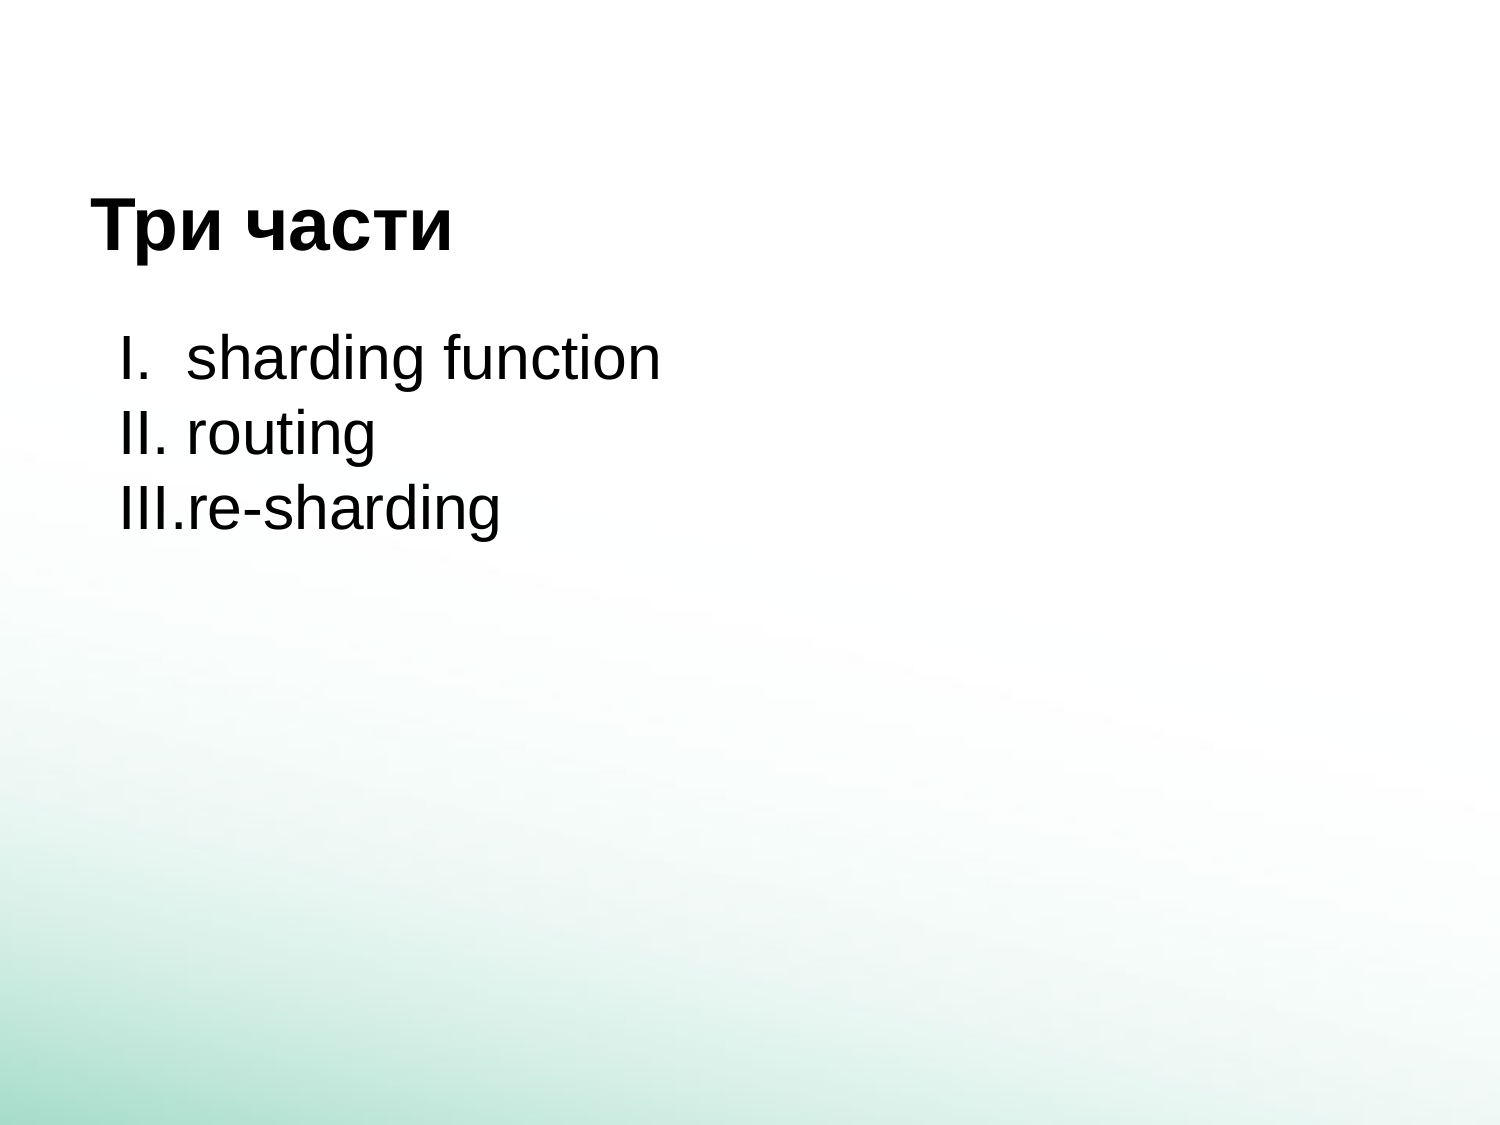

# Три части
sharding function
routing
re-sharding